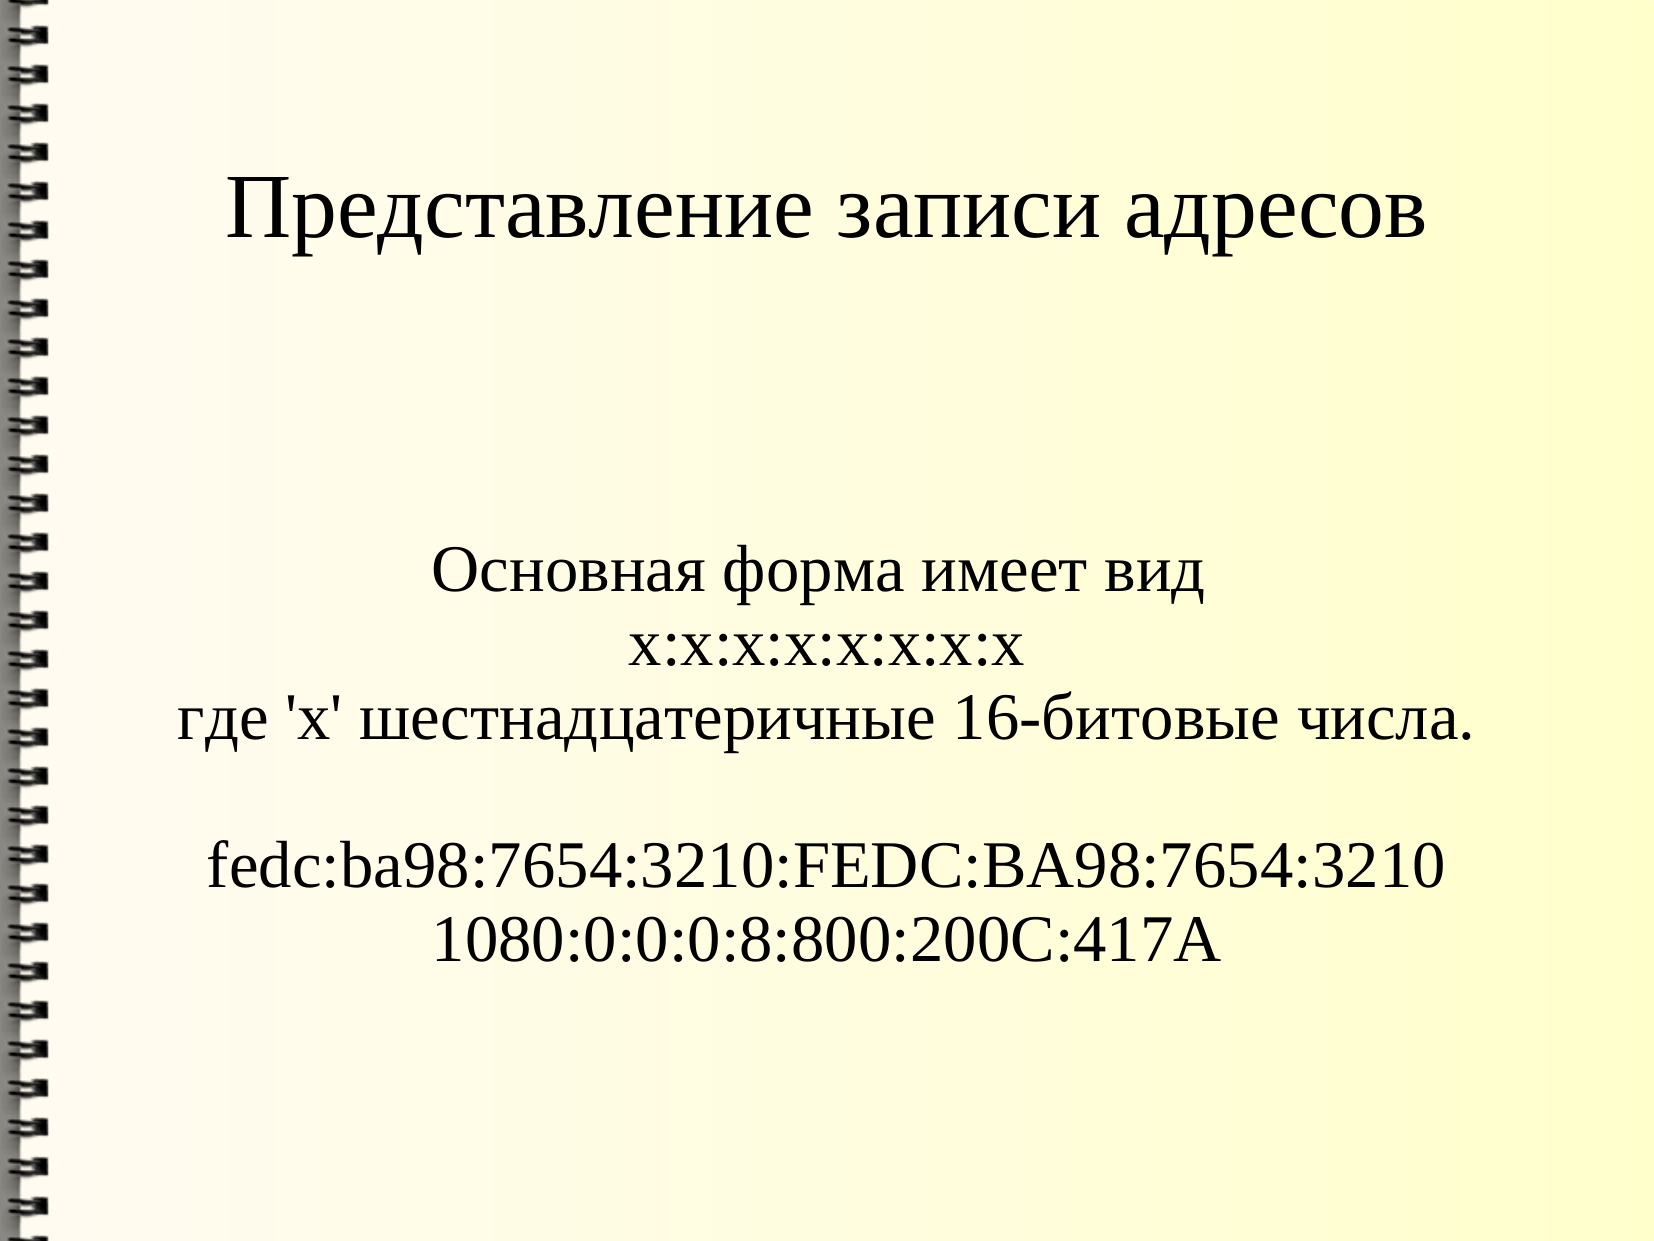

# Представление записи адресов
Основная форма имеет вид
x:x:x:x:x:x:x:x
где 'x' шестнадцатеричные 16-битовые числа.
fedc:ba98:7654:3210:FEDC:BA98:7654:3210
1080:0:0:0:8:800:200C:417A